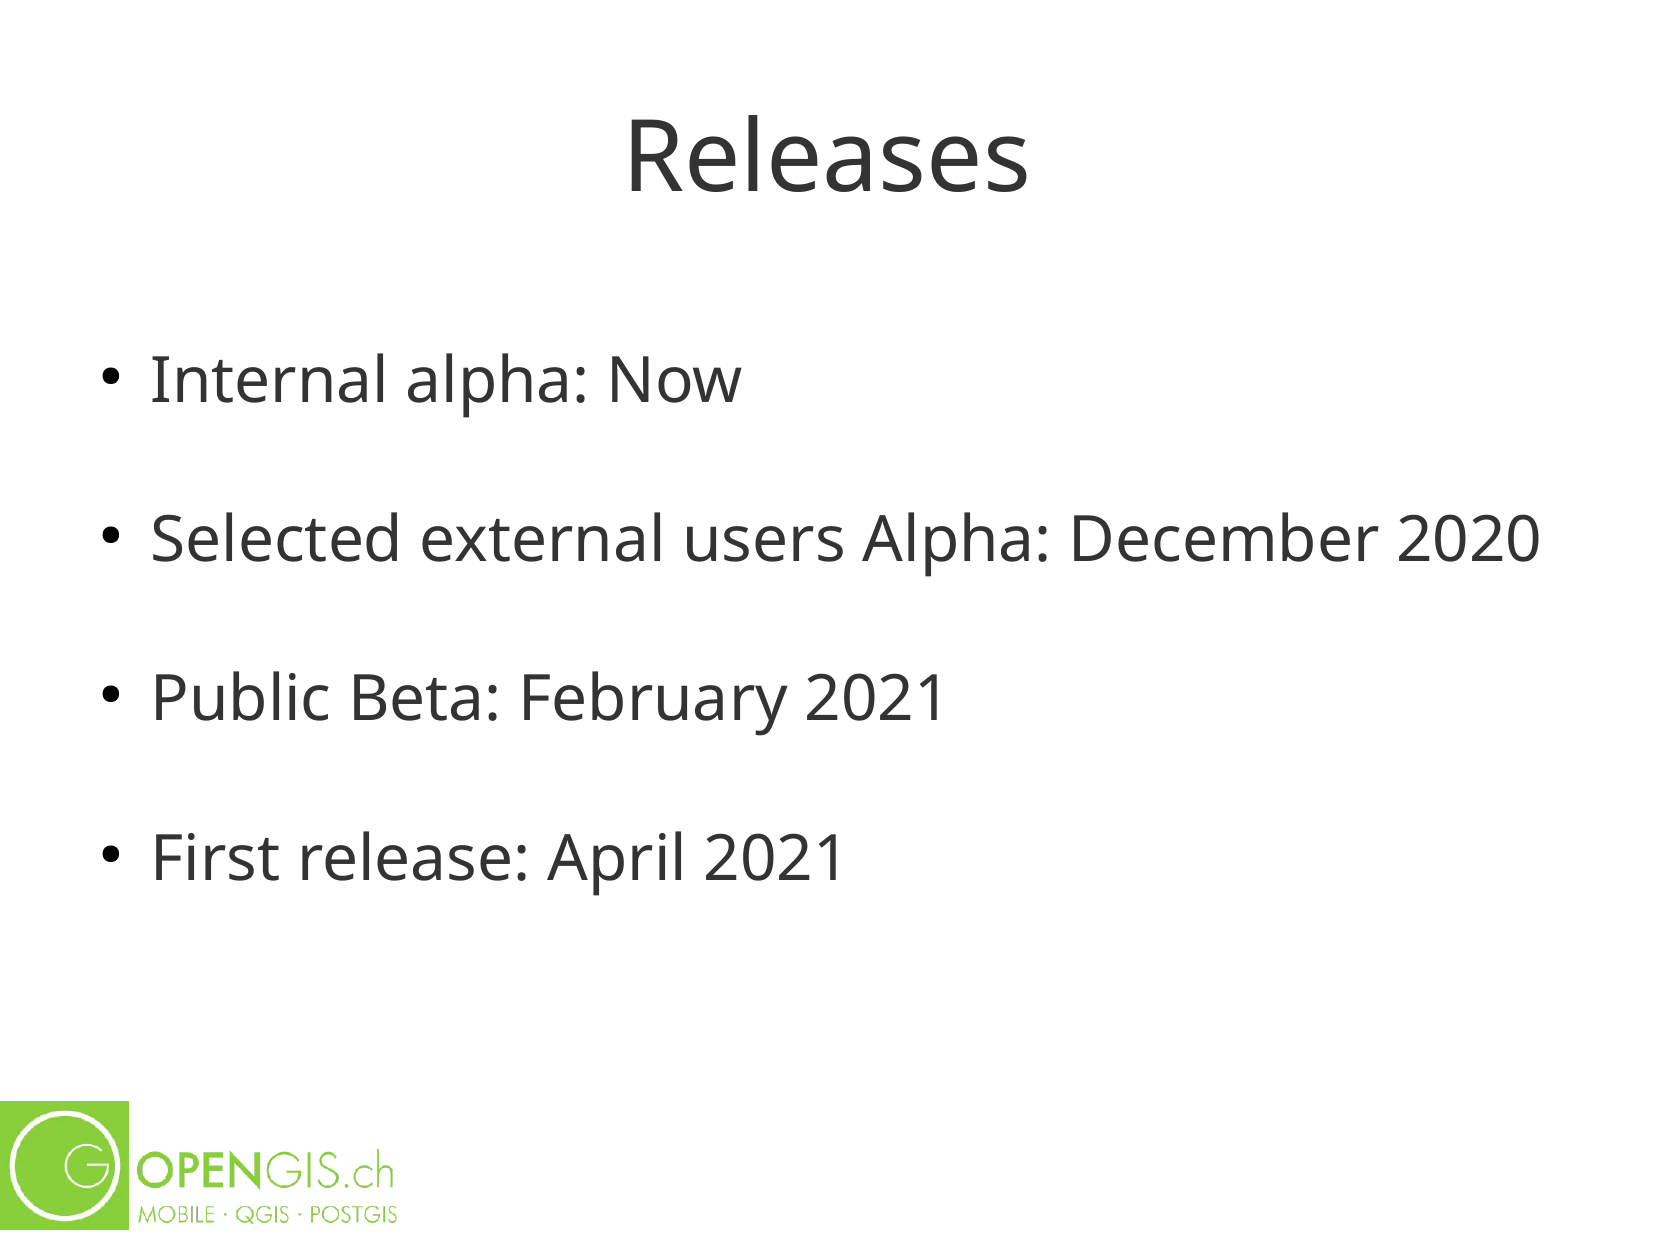

# Releases
Internal alpha: Now
Selected external users Alpha: December 2020
Public Beta: February 2021
First release: April 2021